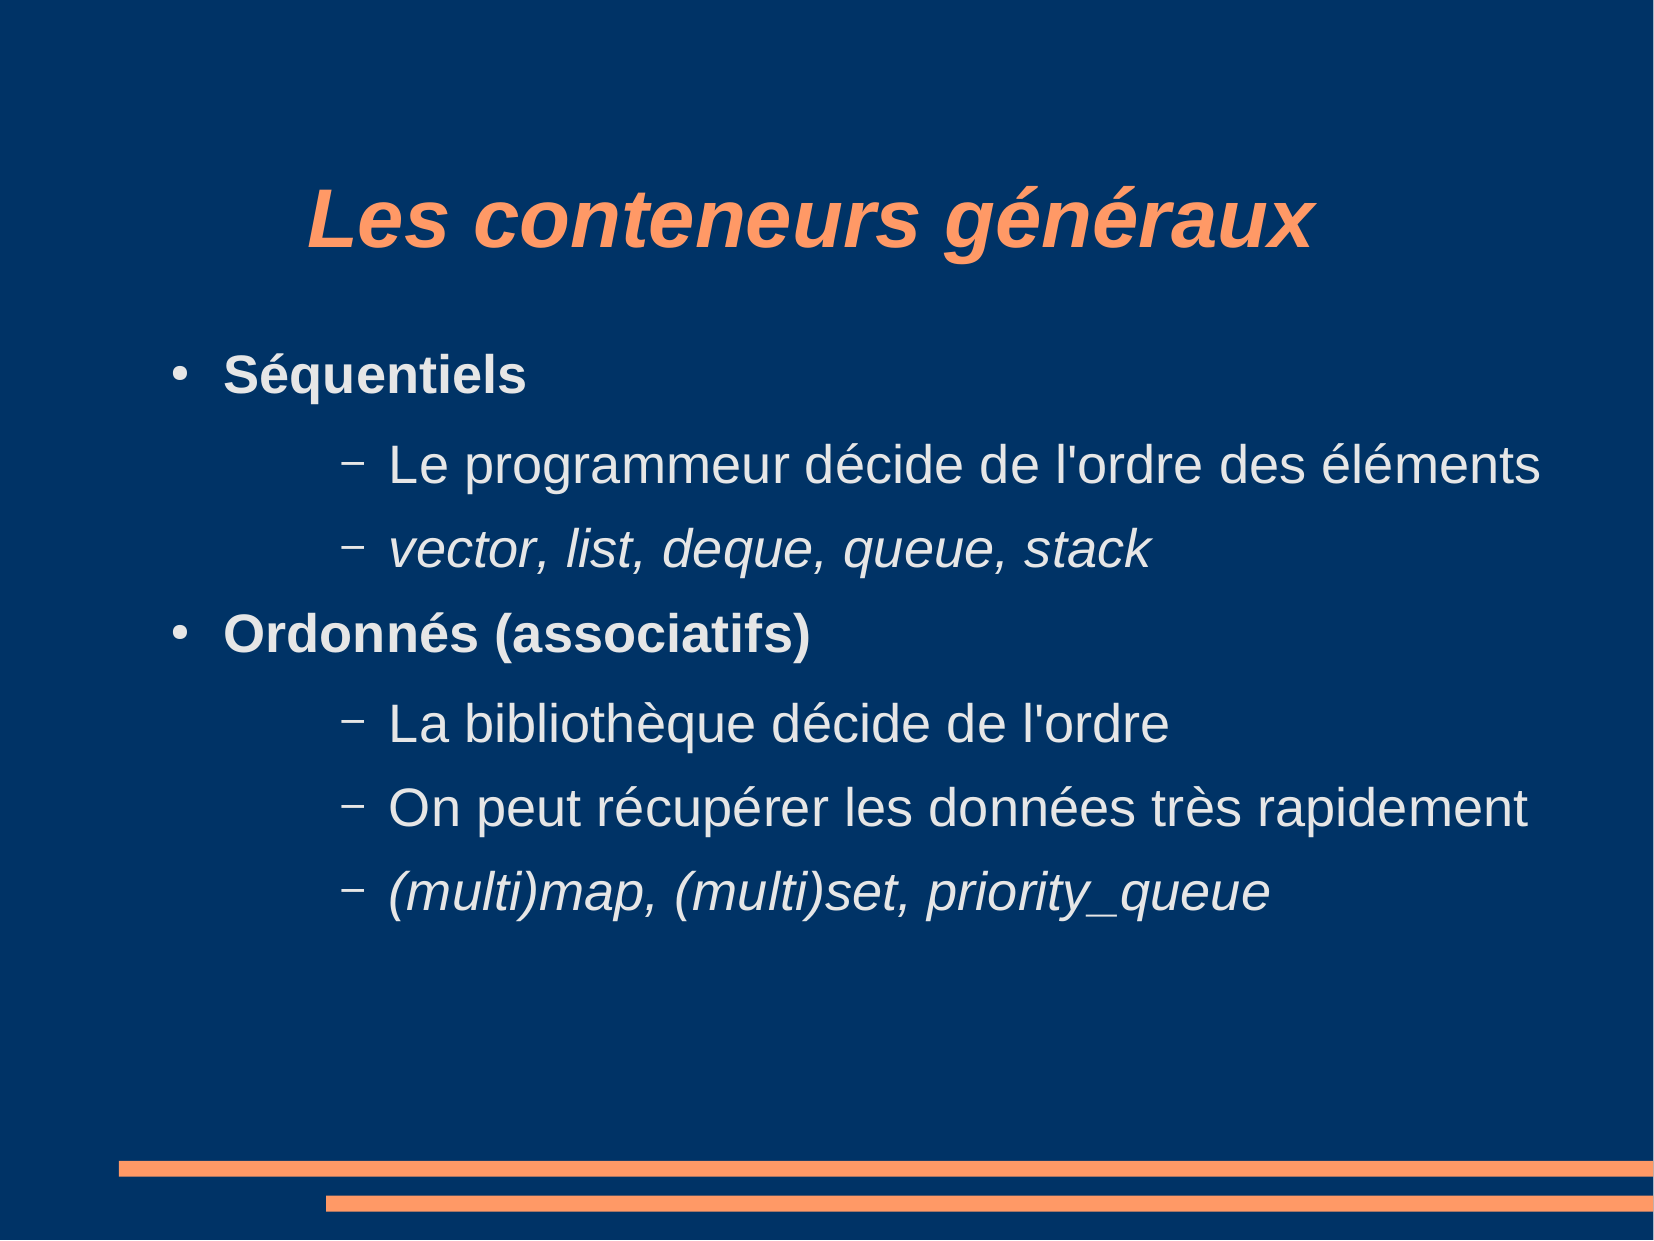

# Les conteneurs généraux
Séquentiels
Le programmeur décide de l'ordre des éléments
vector, list, deque, queue, stack
Ordonnés (associatifs)
La bibliothèque décide de l'ordre
On peut récupérer les données très rapidement
(multi)map, (multi)set, priority_queue